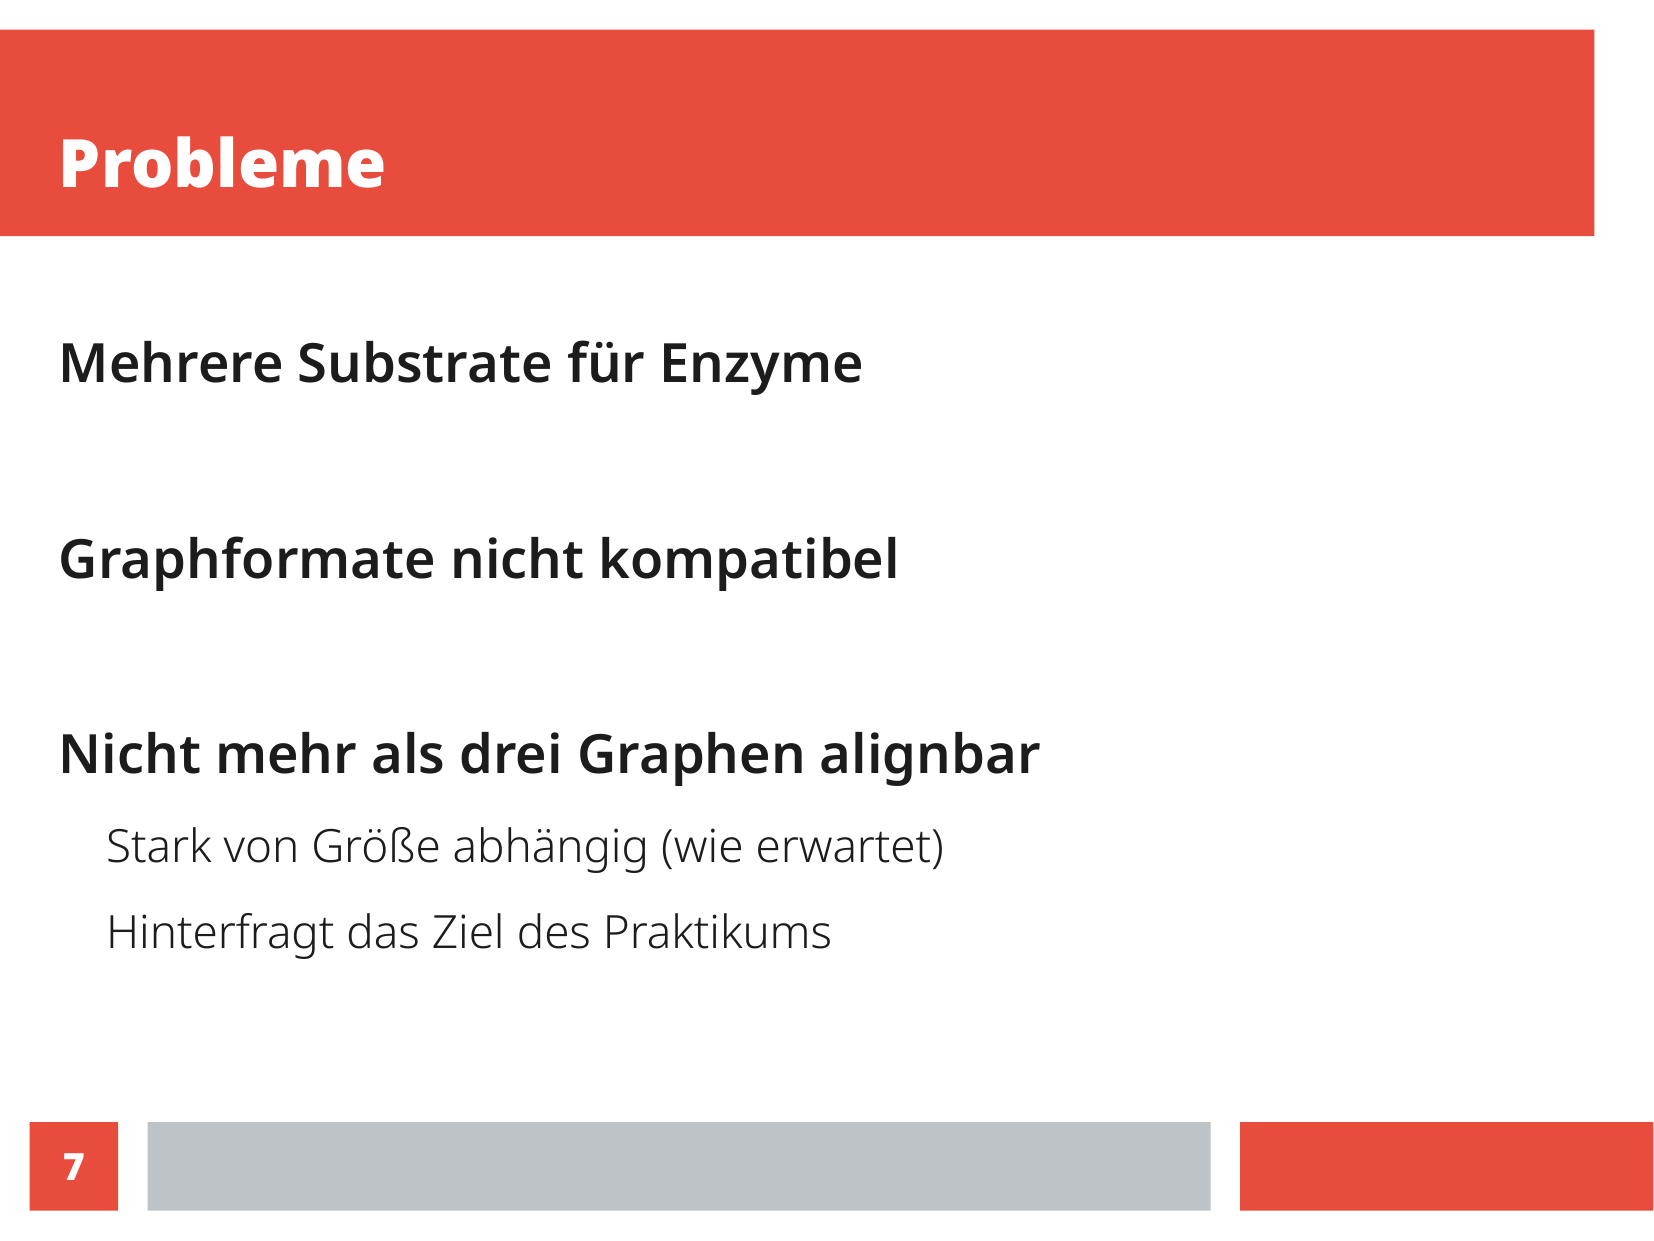

# Probleme
Mehrere Substrate für Enzyme
Graphformate nicht kompatibel
Nicht mehr als drei Graphen alignbar
Stark von Größe abhängig (wie erwartet)
Hinterfragt das Ziel des Praktikums
7